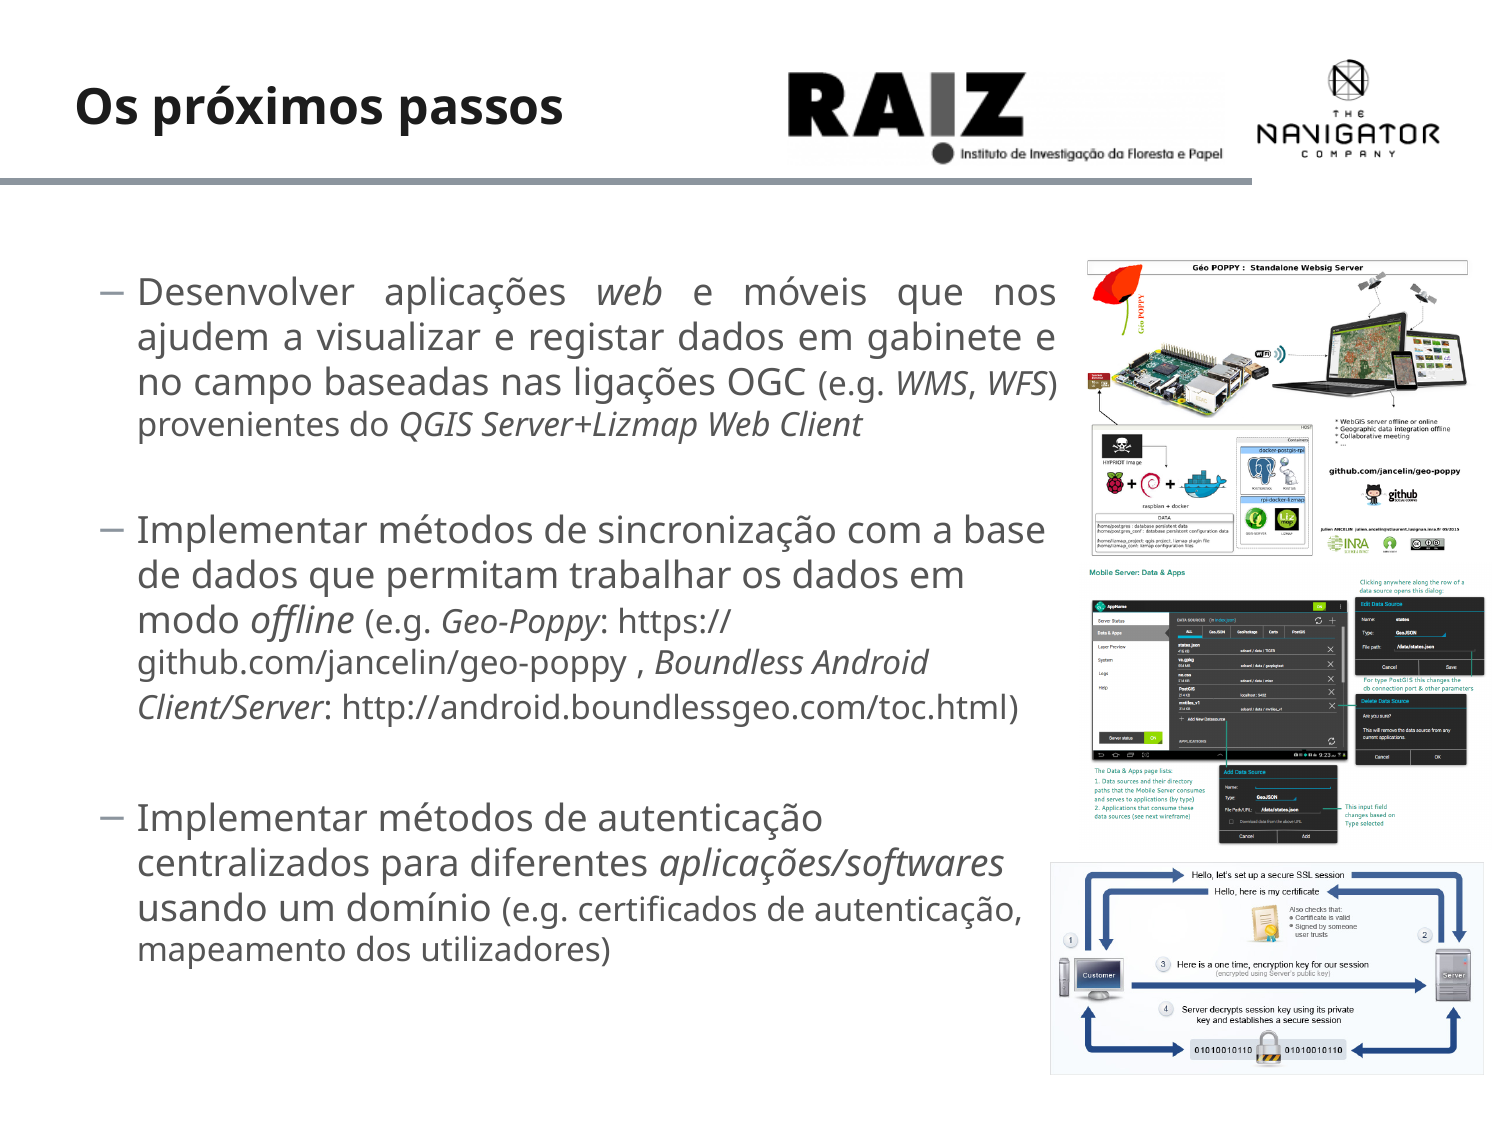

Os próximos passos
# Desenvolver aplicações web e móveis que nos ajudem a visualizar e registar dados em gabinete e no campo baseadas nas ligações OGC (e.g. WMS, WFS) provenientes do QGIS Server+Lizmap Web Client
Implementar métodos de sincronização com a base de dados que permitam trabalhar os dados em modo offline (e.g. Geo-Poppy: https://github.com/jancelin/geo-poppy , Boundless Android Client/Server: http://android.boundlessgeo.com/toc.html)
Implementar métodos de autenticação centralizados para diferentes aplicações/softwares usando um domínio (e.g. certificados de autenticação, mapeamento dos utilizadores)